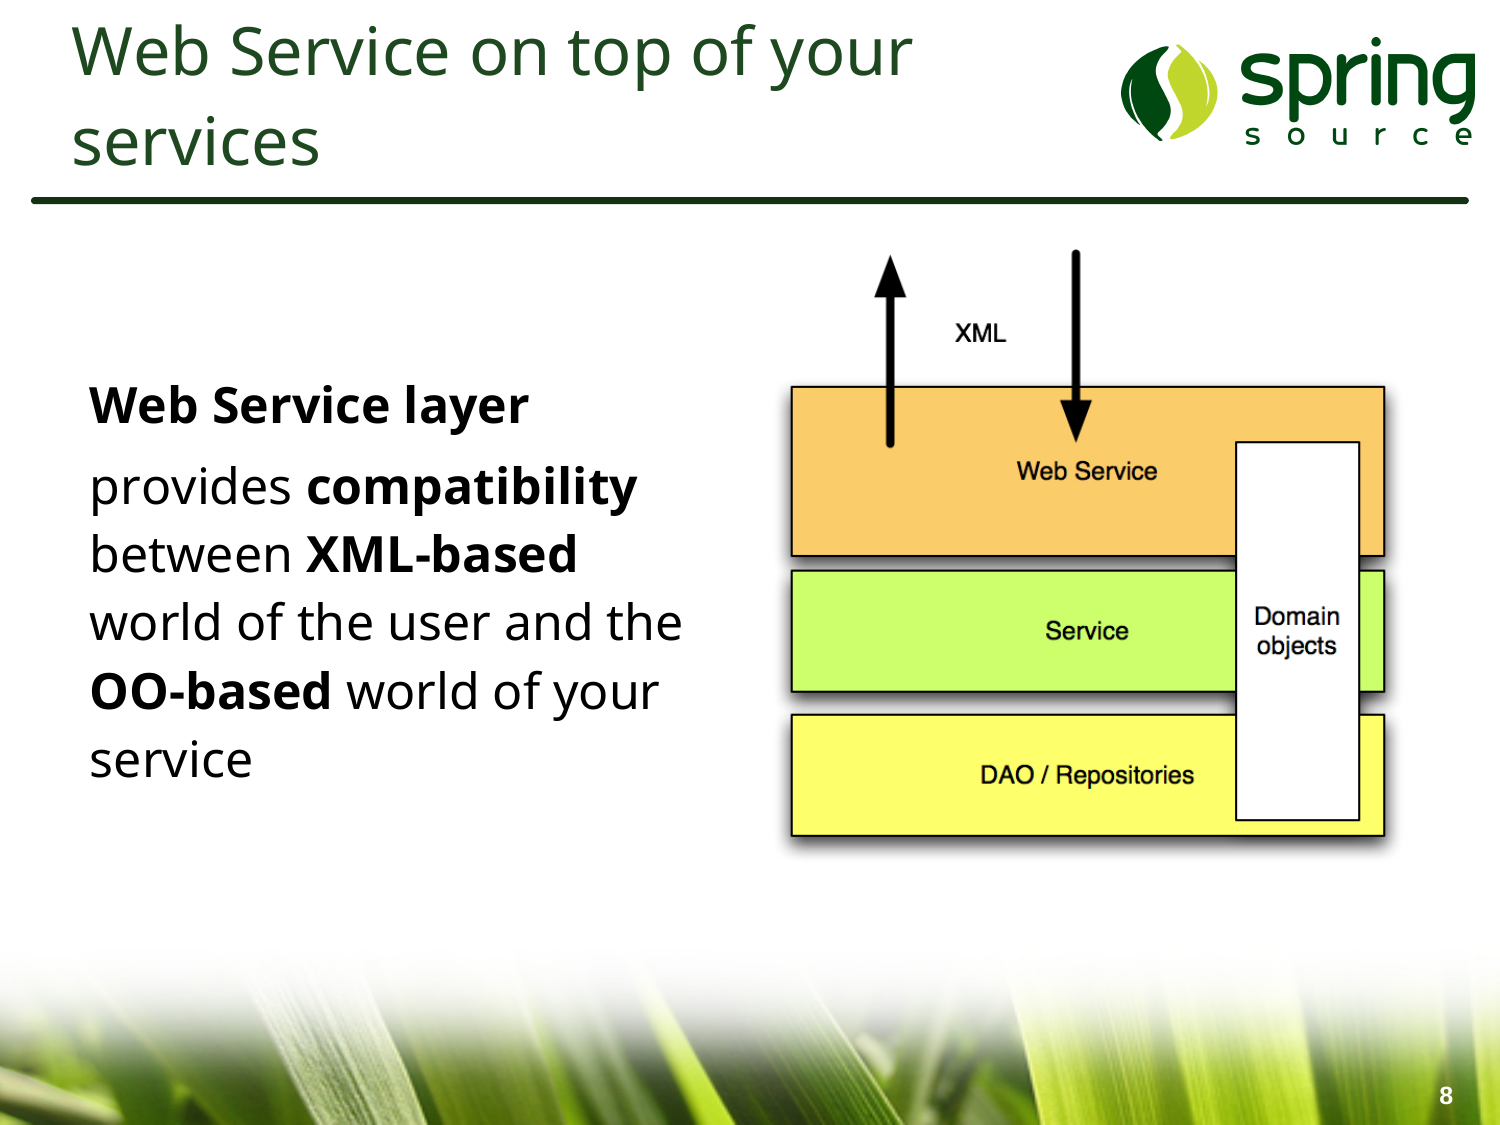

# Web Service on top of your services
Web Service layer
provides compatibility between XML-based world of the user and the OO-based world of your service